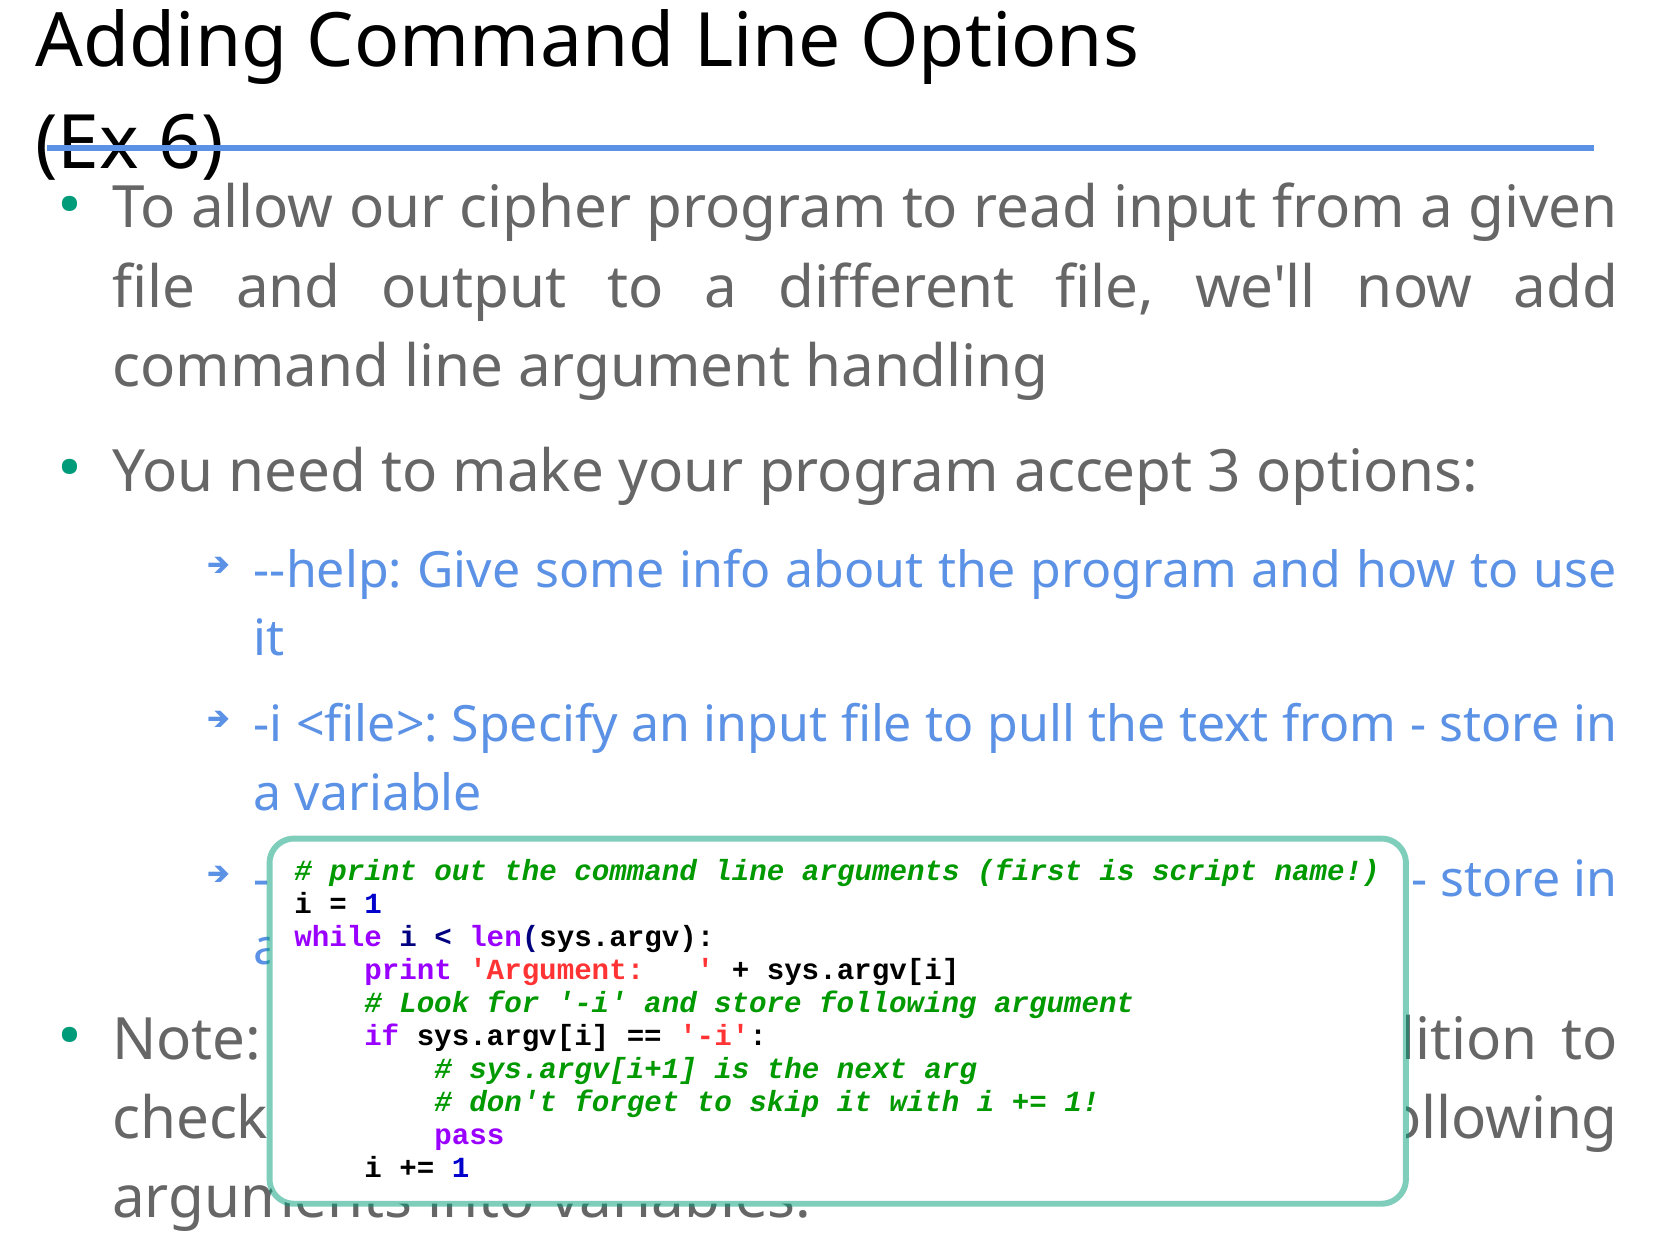

Adding Command Line Options (Ex 6)
# To allow our cipher program to read input from a given file and output to a different file, we'll now add command line argument handling
You need to make your program accept 3 options:
--help: Give some info about the program and how to use it
-i <file>: Specify an input file to pull the text from - store in a variable
-o <file>: Specify an output file to save the text to - store in a variable
Note: To do the input and output files, in addition to checking for the flag, you need to save the following arguments into variables:
# print out the command line arguments (first is script name!)
i = 1
while i < len(sys.argv):
 print 'Argument: ' + sys.argv[i]
 # Look for '-i' and store following argument
 if sys.argv[i] == '-i':
 # sys.argv[i+1] is the next arg
 # don't forget to skip it with i += 1!
 pass
 i += 1